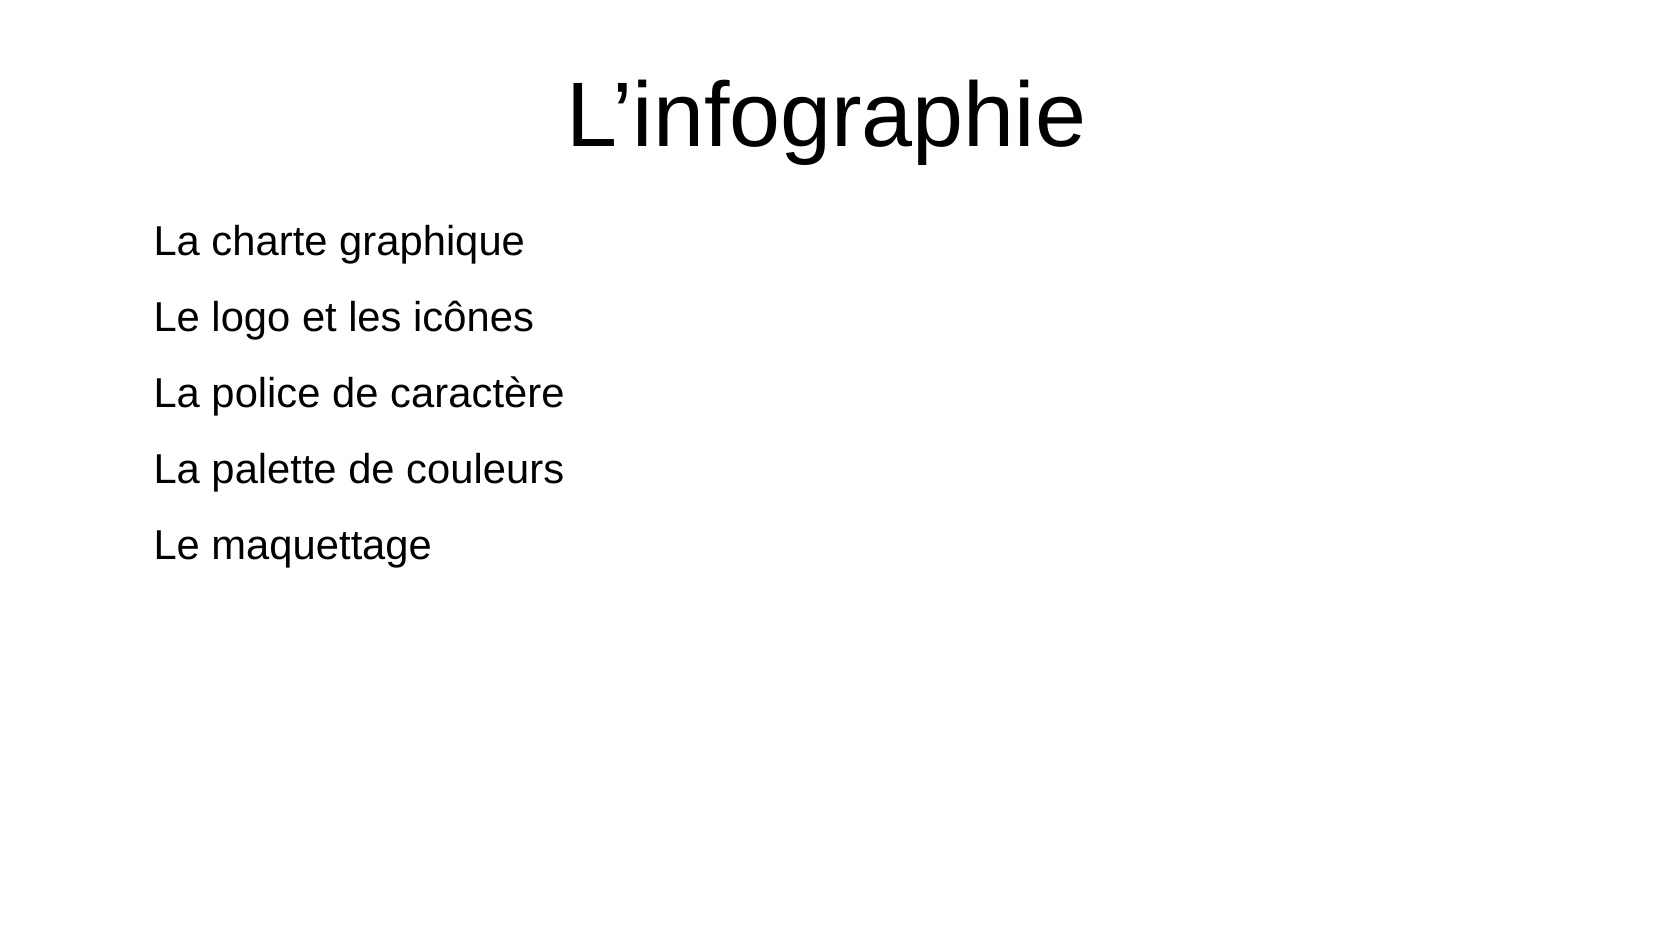

# L’infographie
La charte graphique
Le logo et les icônes
La police de caractère
La palette de couleurs
Le maquettage